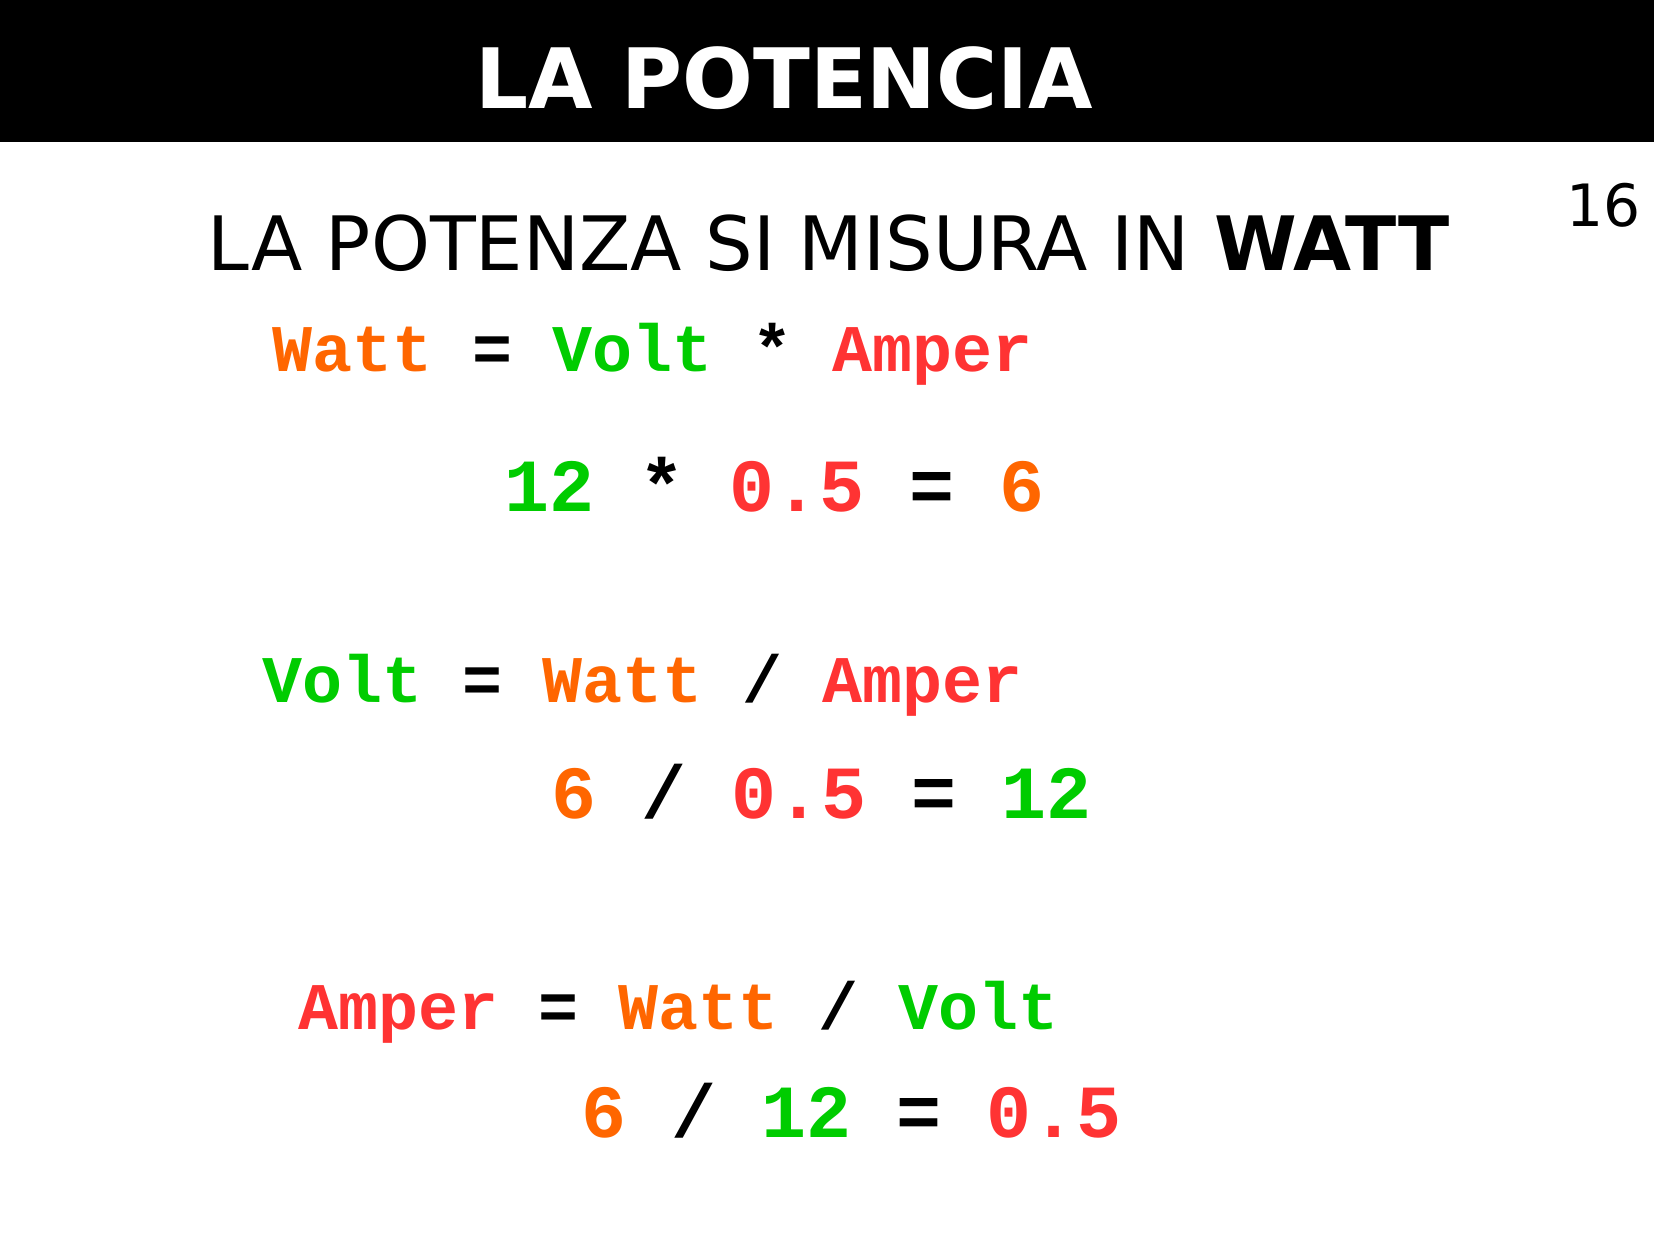

LA POTENCIA
16
LA POTENZA SI MISURA IN WATT
Watt = Volt * Amper
12 * 0.5 = 6
Volt = Watt / Amper
6 / 0.5 = 12
Amper = Watt / Volt
6 / 12 = 0.5